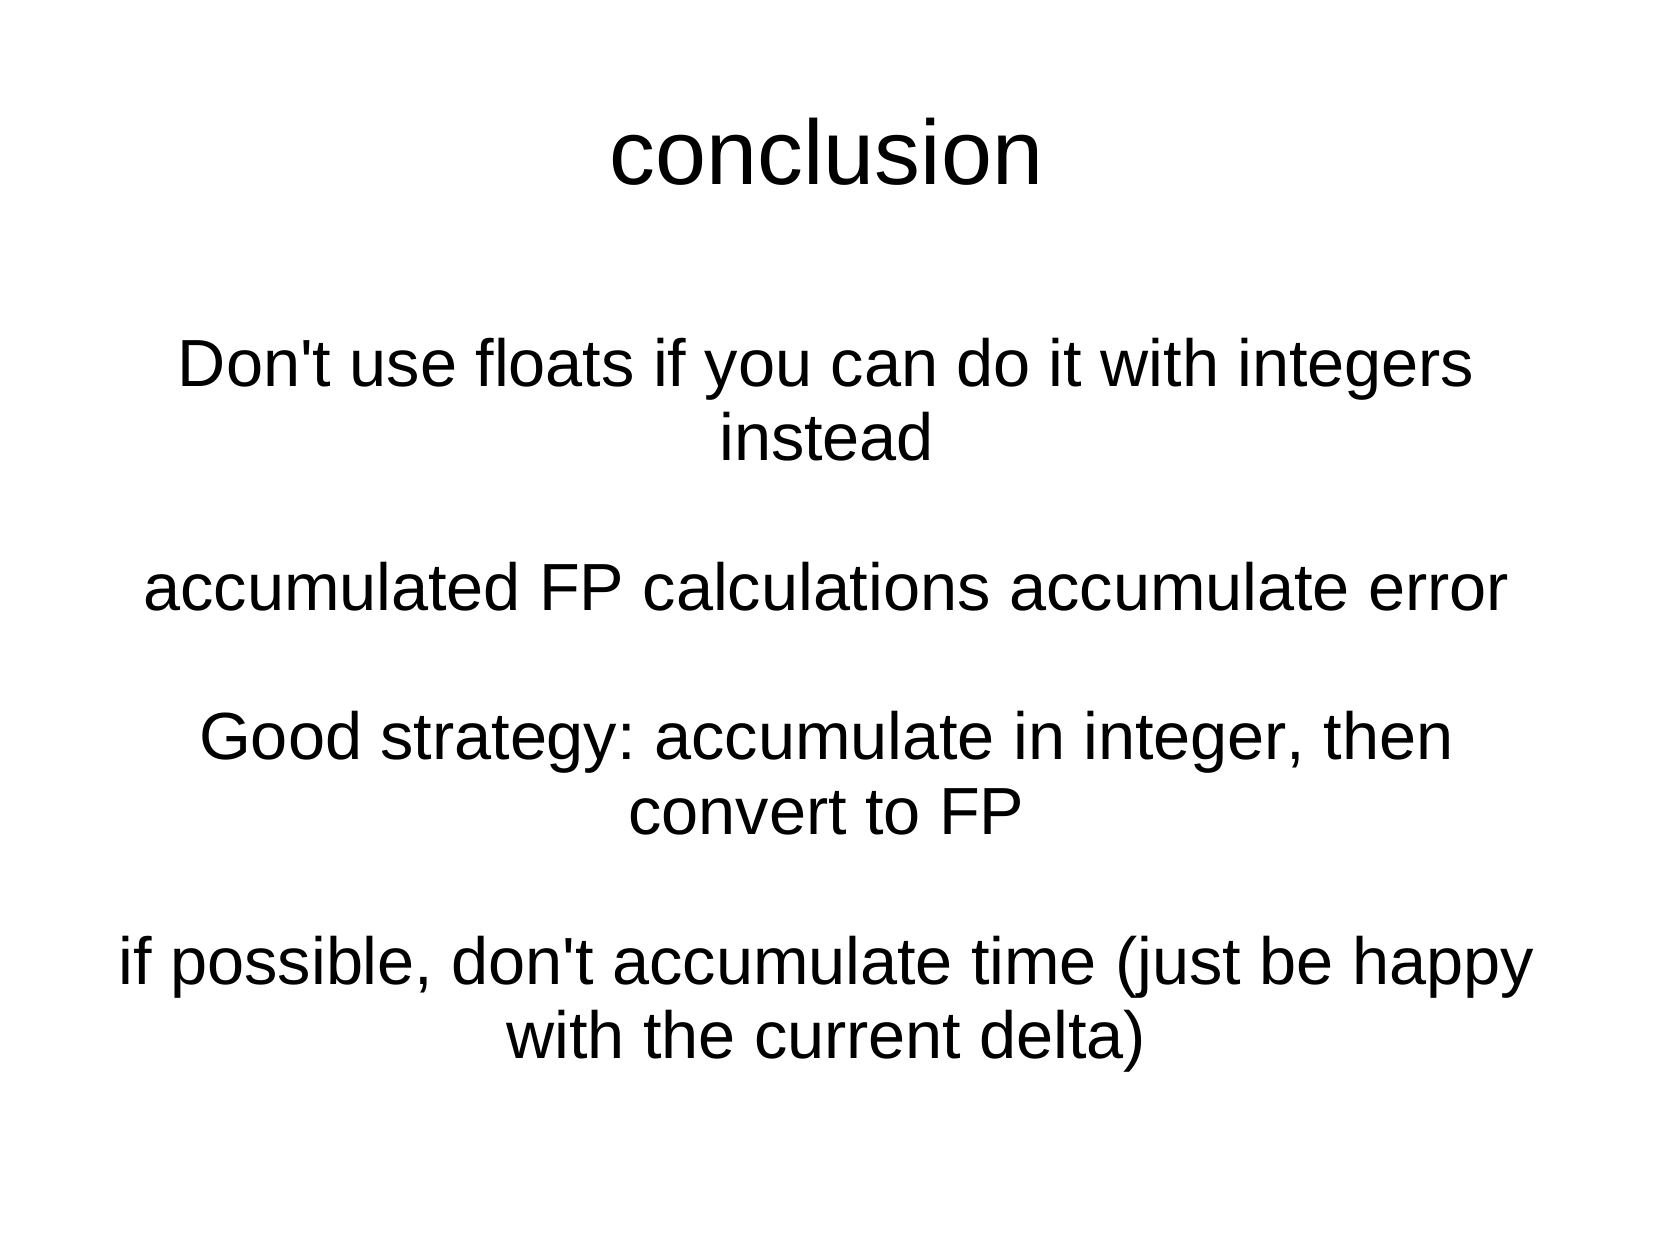

# conclusion
Don't use floats if you can do it with integers instead
accumulated FP calculations accumulate error
Good strategy: accumulate in integer, then convert to FP
if possible, don't accumulate time (just be happy with the current delta)